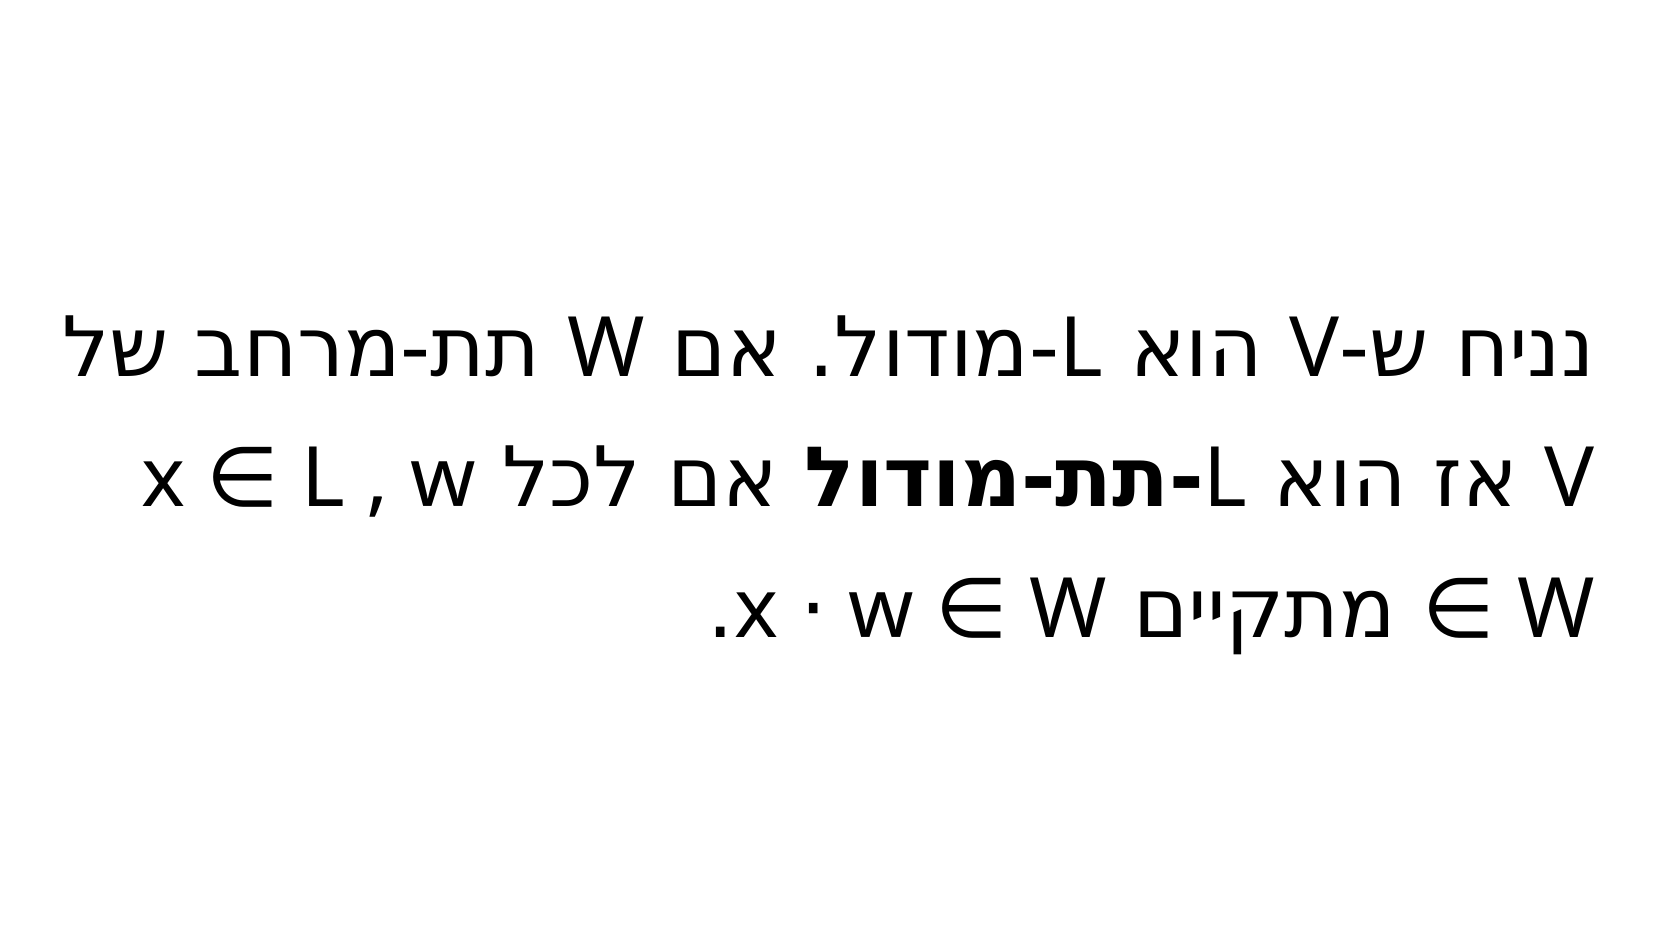

# נניח ש-V הוא L-מודול. אם W תת-מרחב של V אז הוא L-תת-מודול אם לכל x ∈ L , w ∈ W מתקיים x ⋅ w ∈ W.